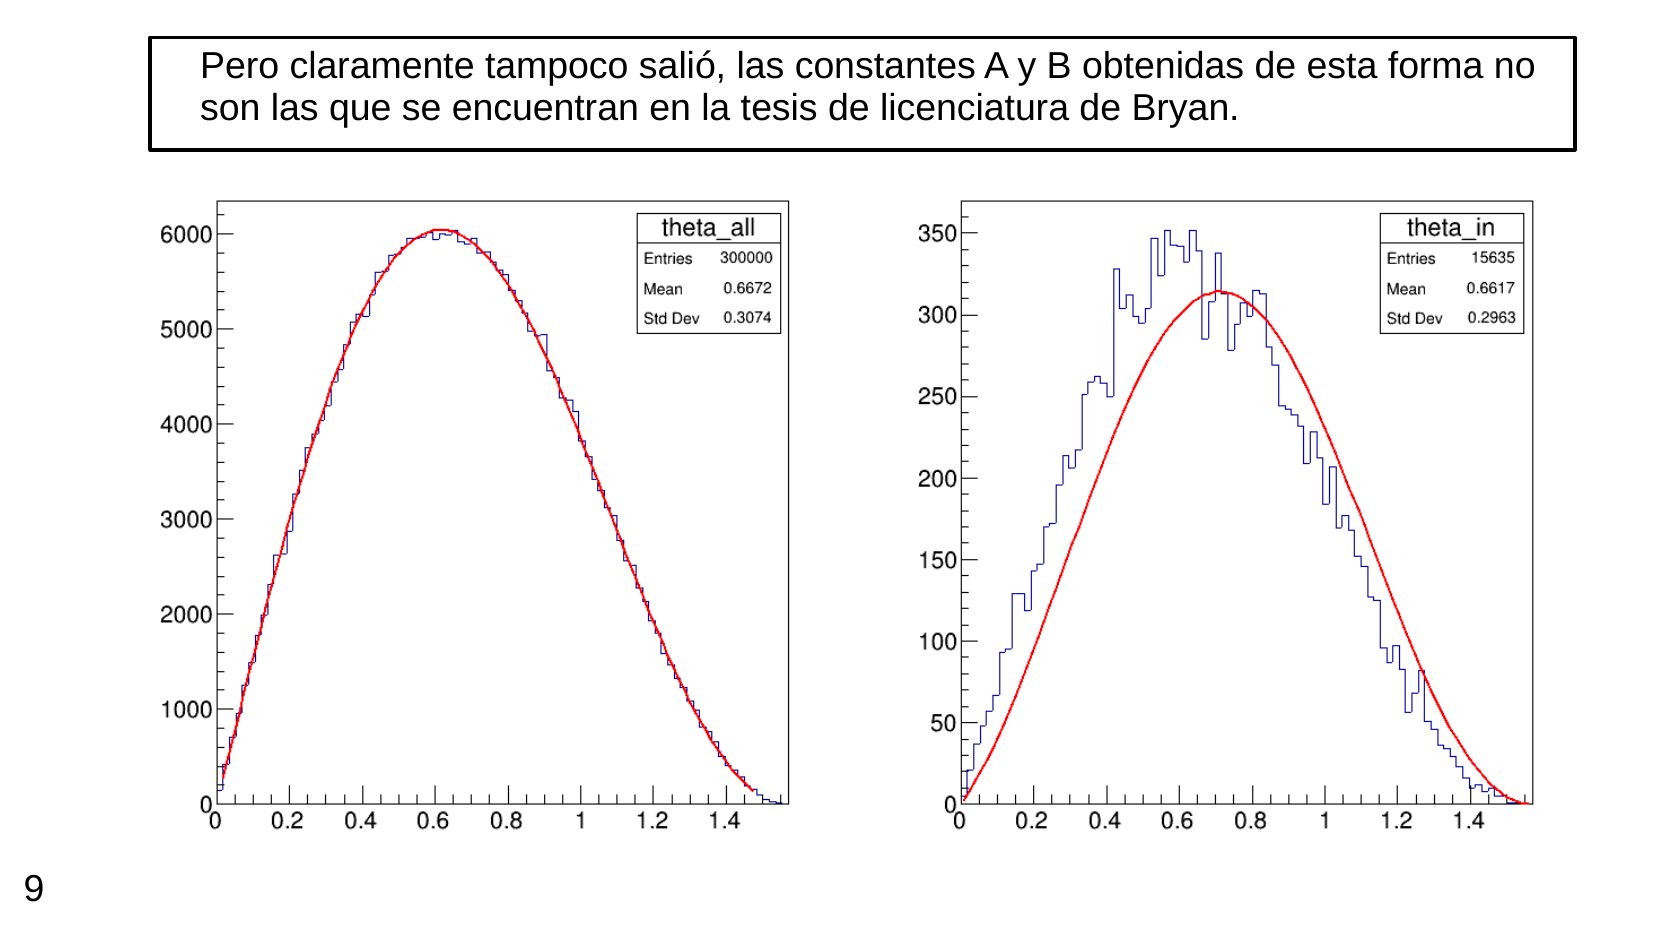

Pero claramente tampoco salió, las constantes A y B obtenidas de esta forma no son las que se encuentran en la tesis de licenciatura de Bryan.